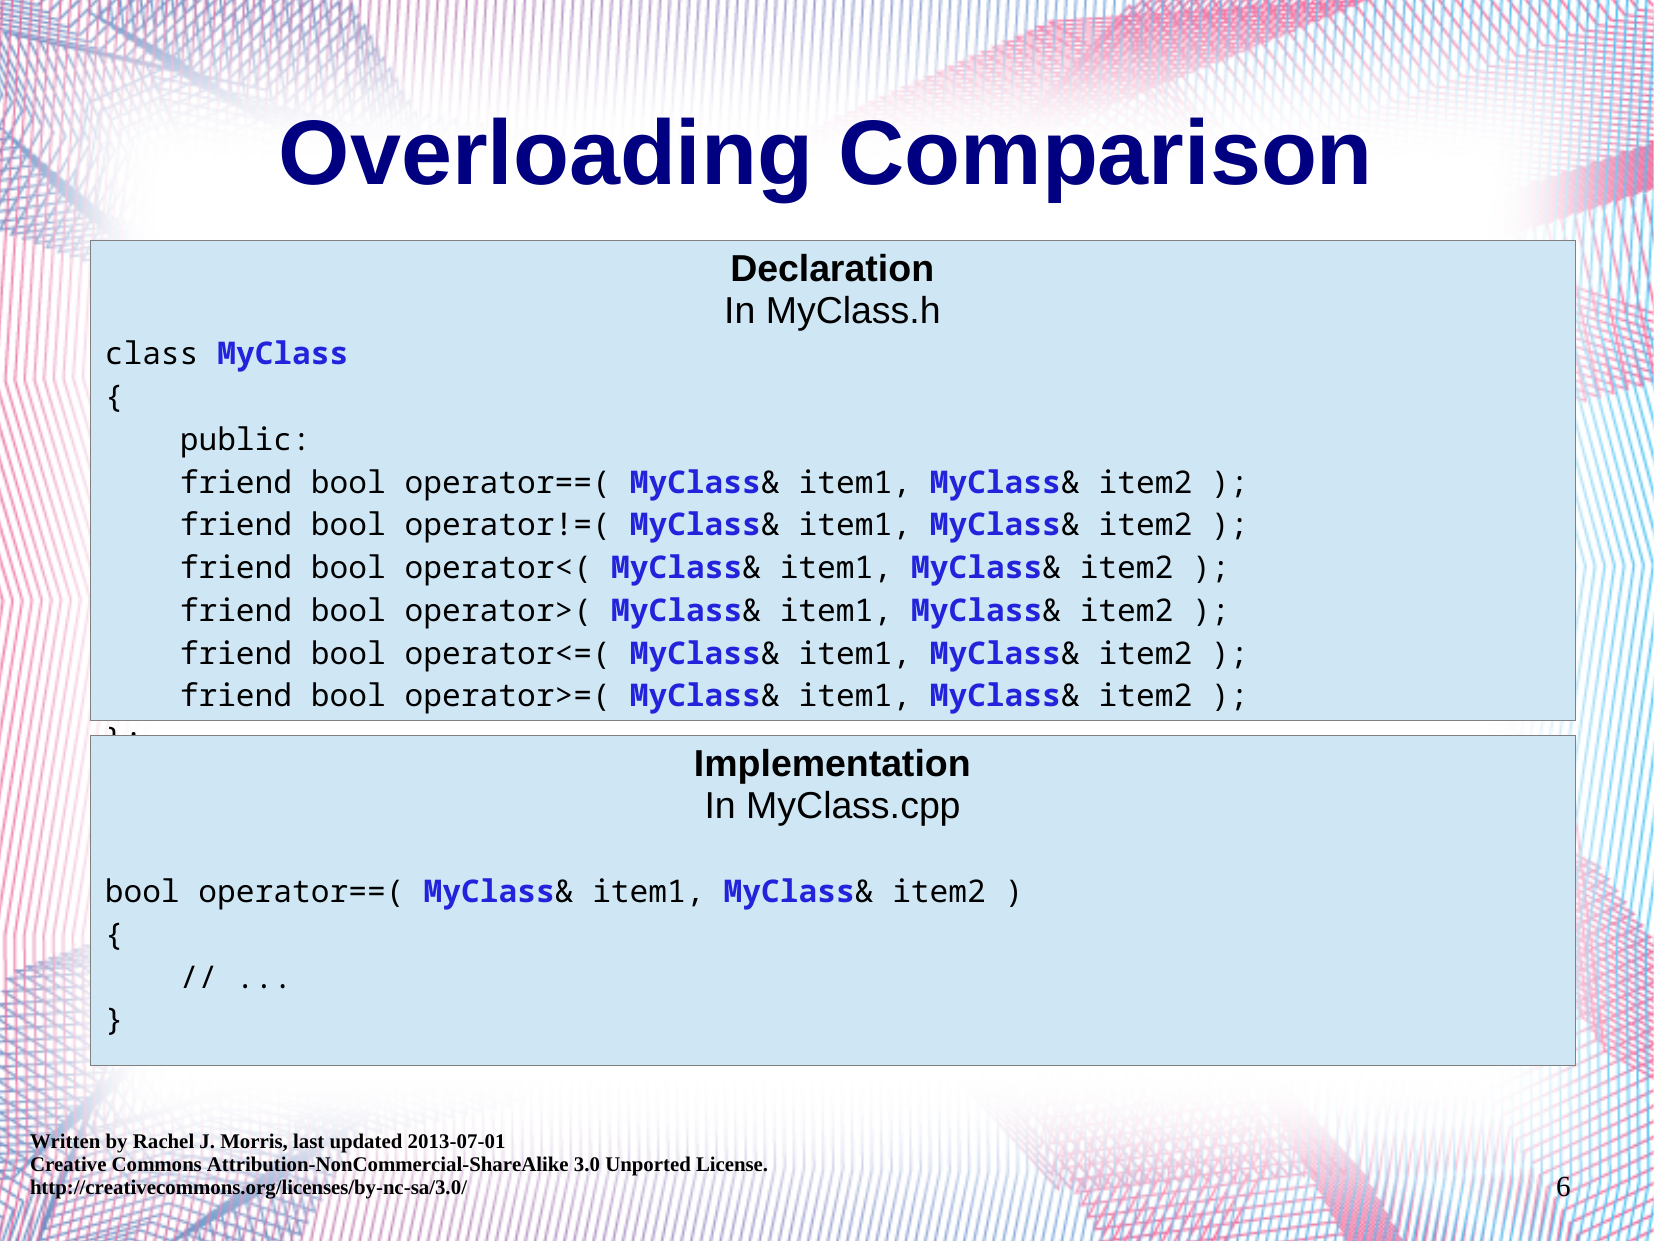

# Overloading Comparison
Declaration
In MyClass.h
class MyClass
{
	public:
	friend bool operator==( MyClass& item1, MyClass& item2 );
	friend bool operator!=( MyClass& item1, MyClass& item2 );
	friend bool operator<( MyClass& item1, MyClass& item2 );
	friend bool operator>( MyClass& item1, MyClass& item2 );
	friend bool operator<=( MyClass& item1, MyClass& item2 );
	friend bool operator>=( MyClass& item1, MyClass& item2 );
};
Implementation
In MyClass.cpp
bool operator==( MyClass& item1, MyClass& item2 )
{
	// ...
}
6